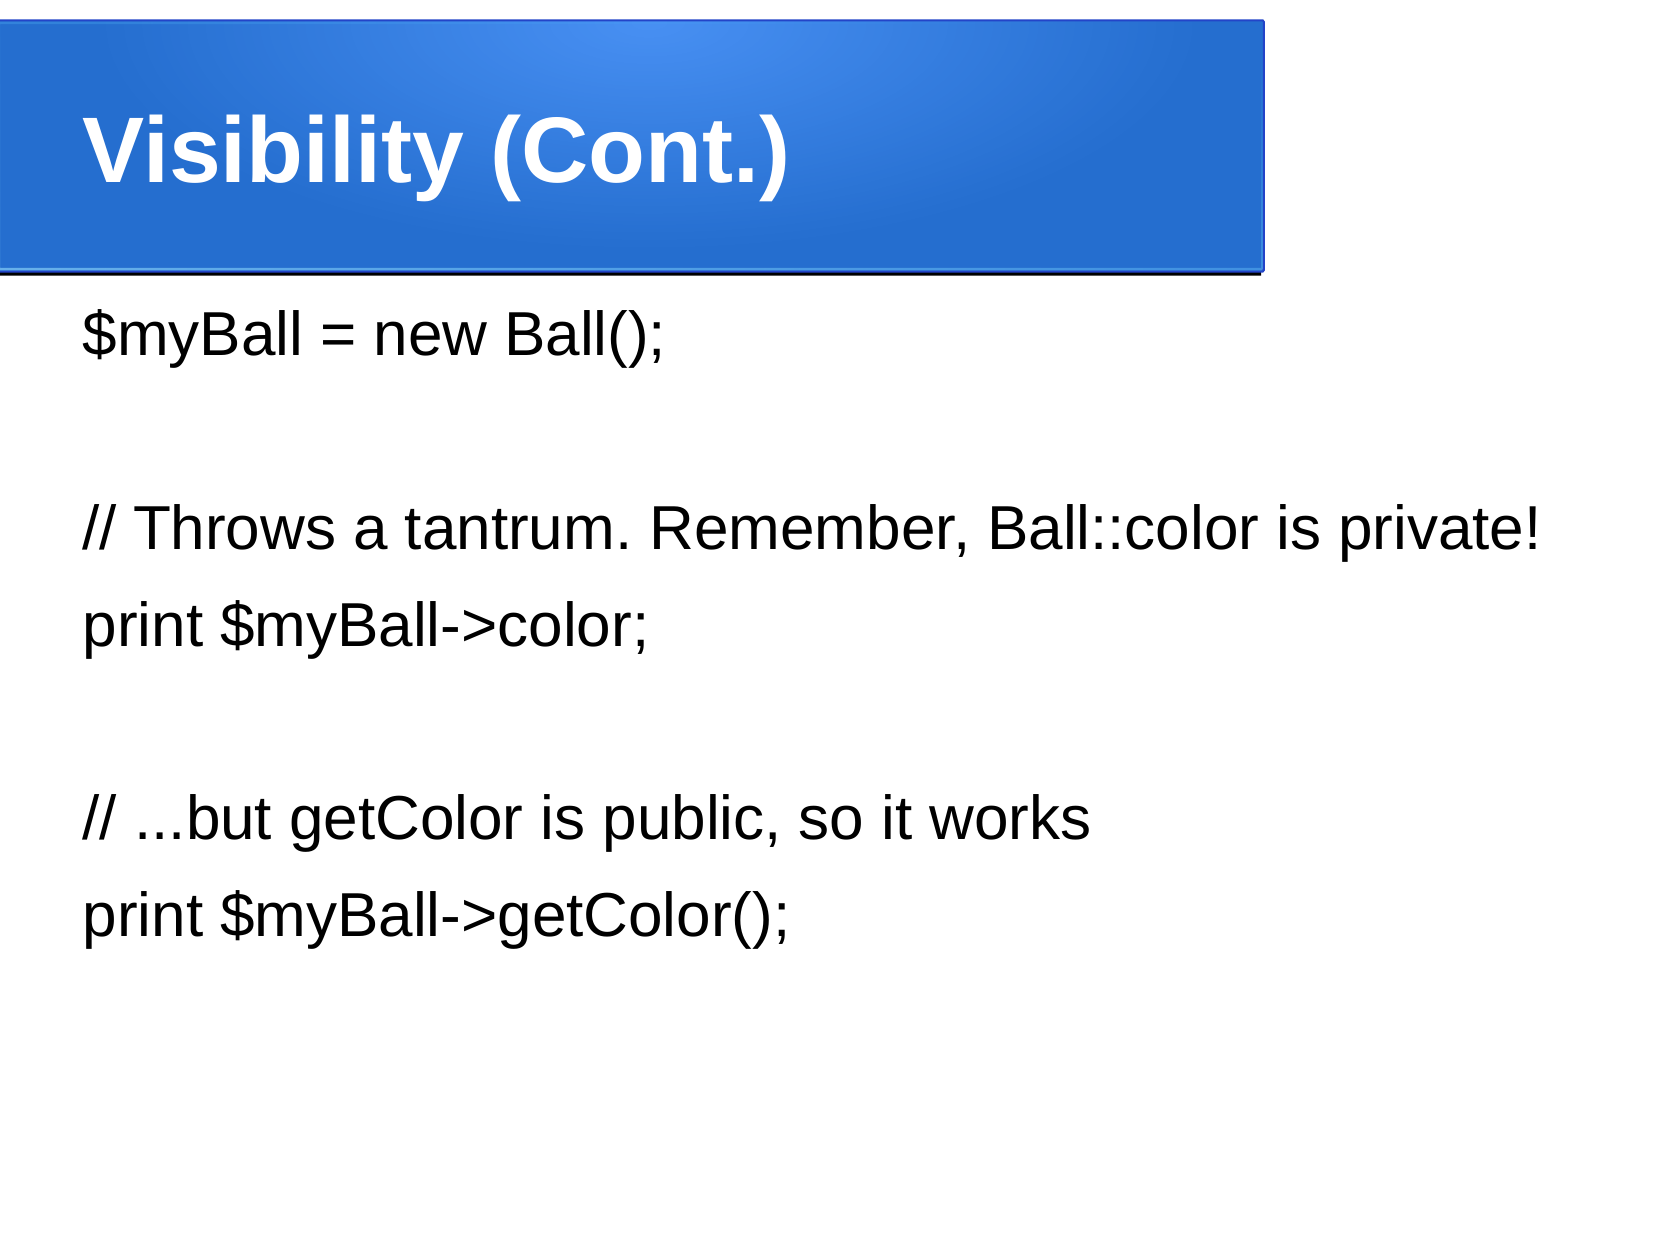

# Visibility (Cont.)
$myBall = new Ball();
// Throws a tantrum. Remember, Ball::color is private!
print $myBall->color;
// ...but getColor is public, so it works
print $myBall->getColor();